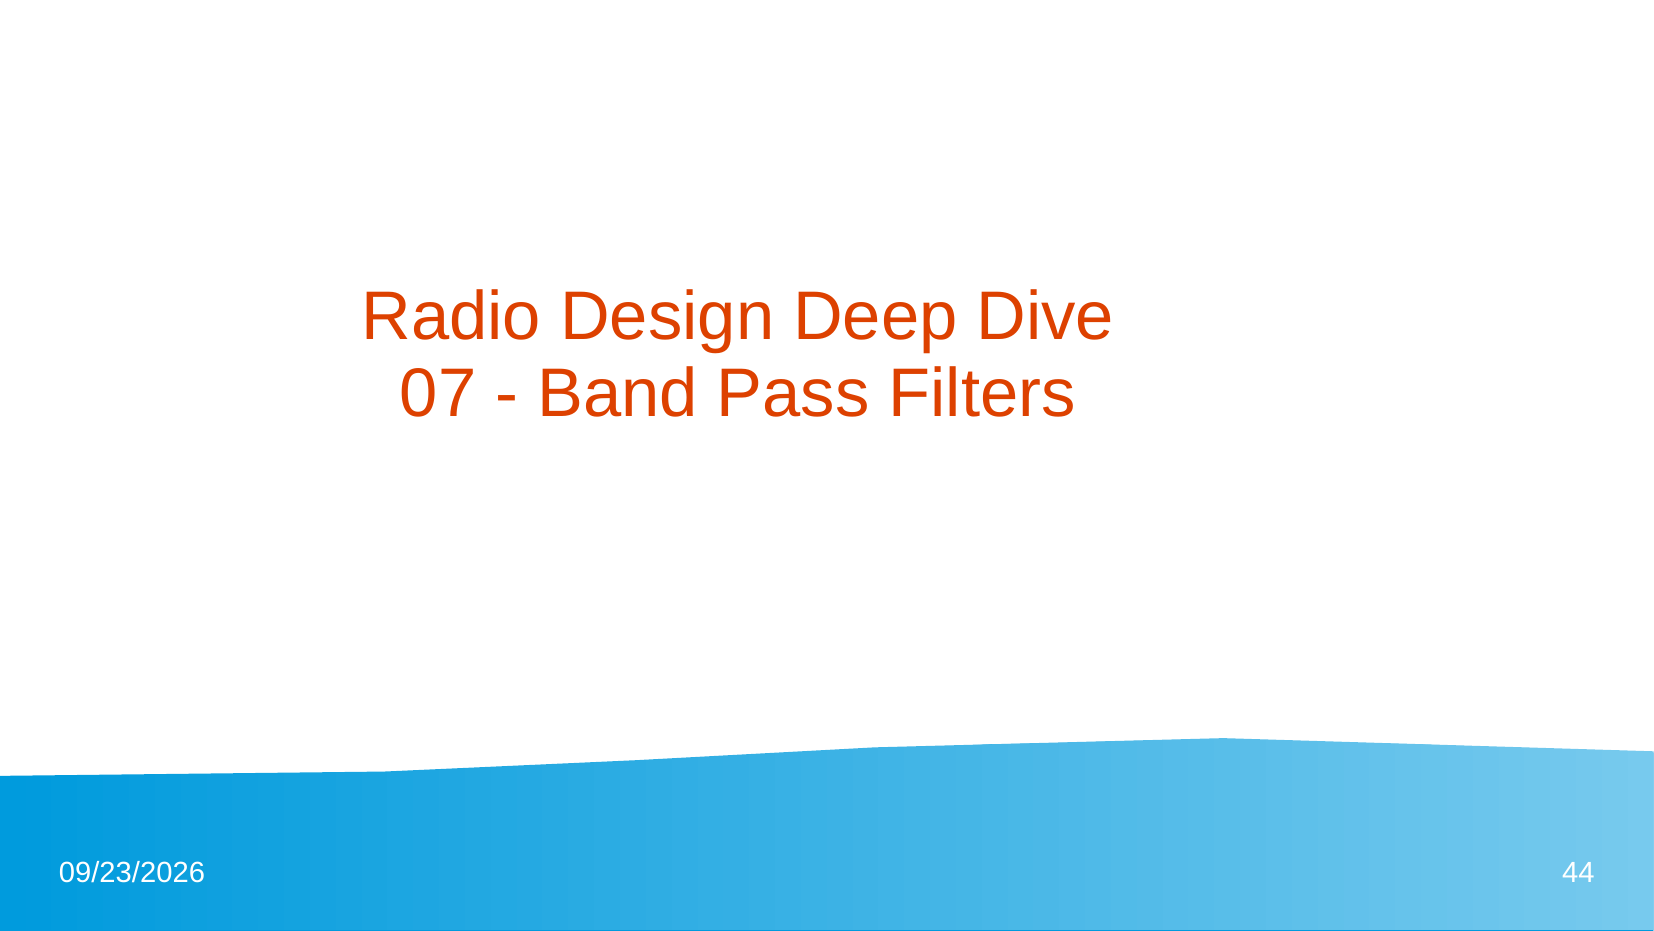

# Radio Design Deep Dive 07 - Band Pass Filters